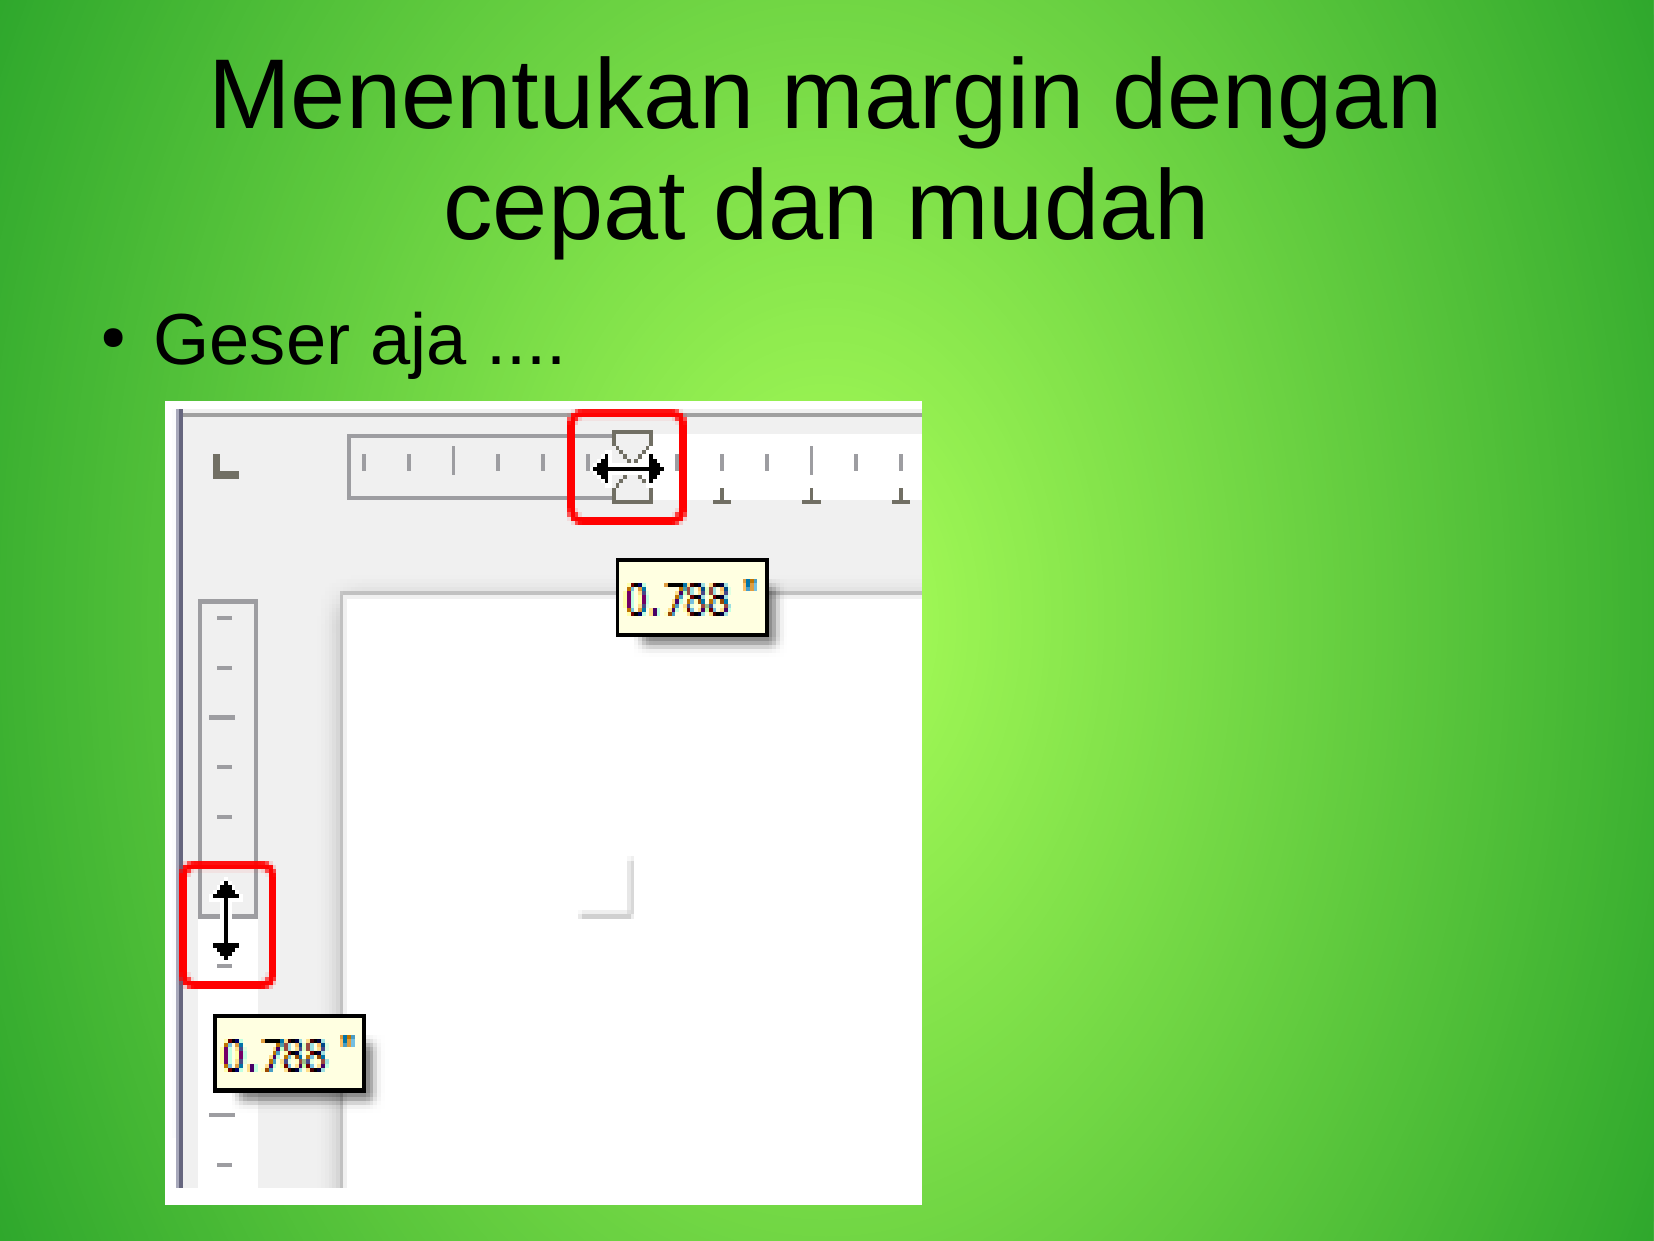

# Menentukan margin dengan cepat dan mudah
Geser aja ....